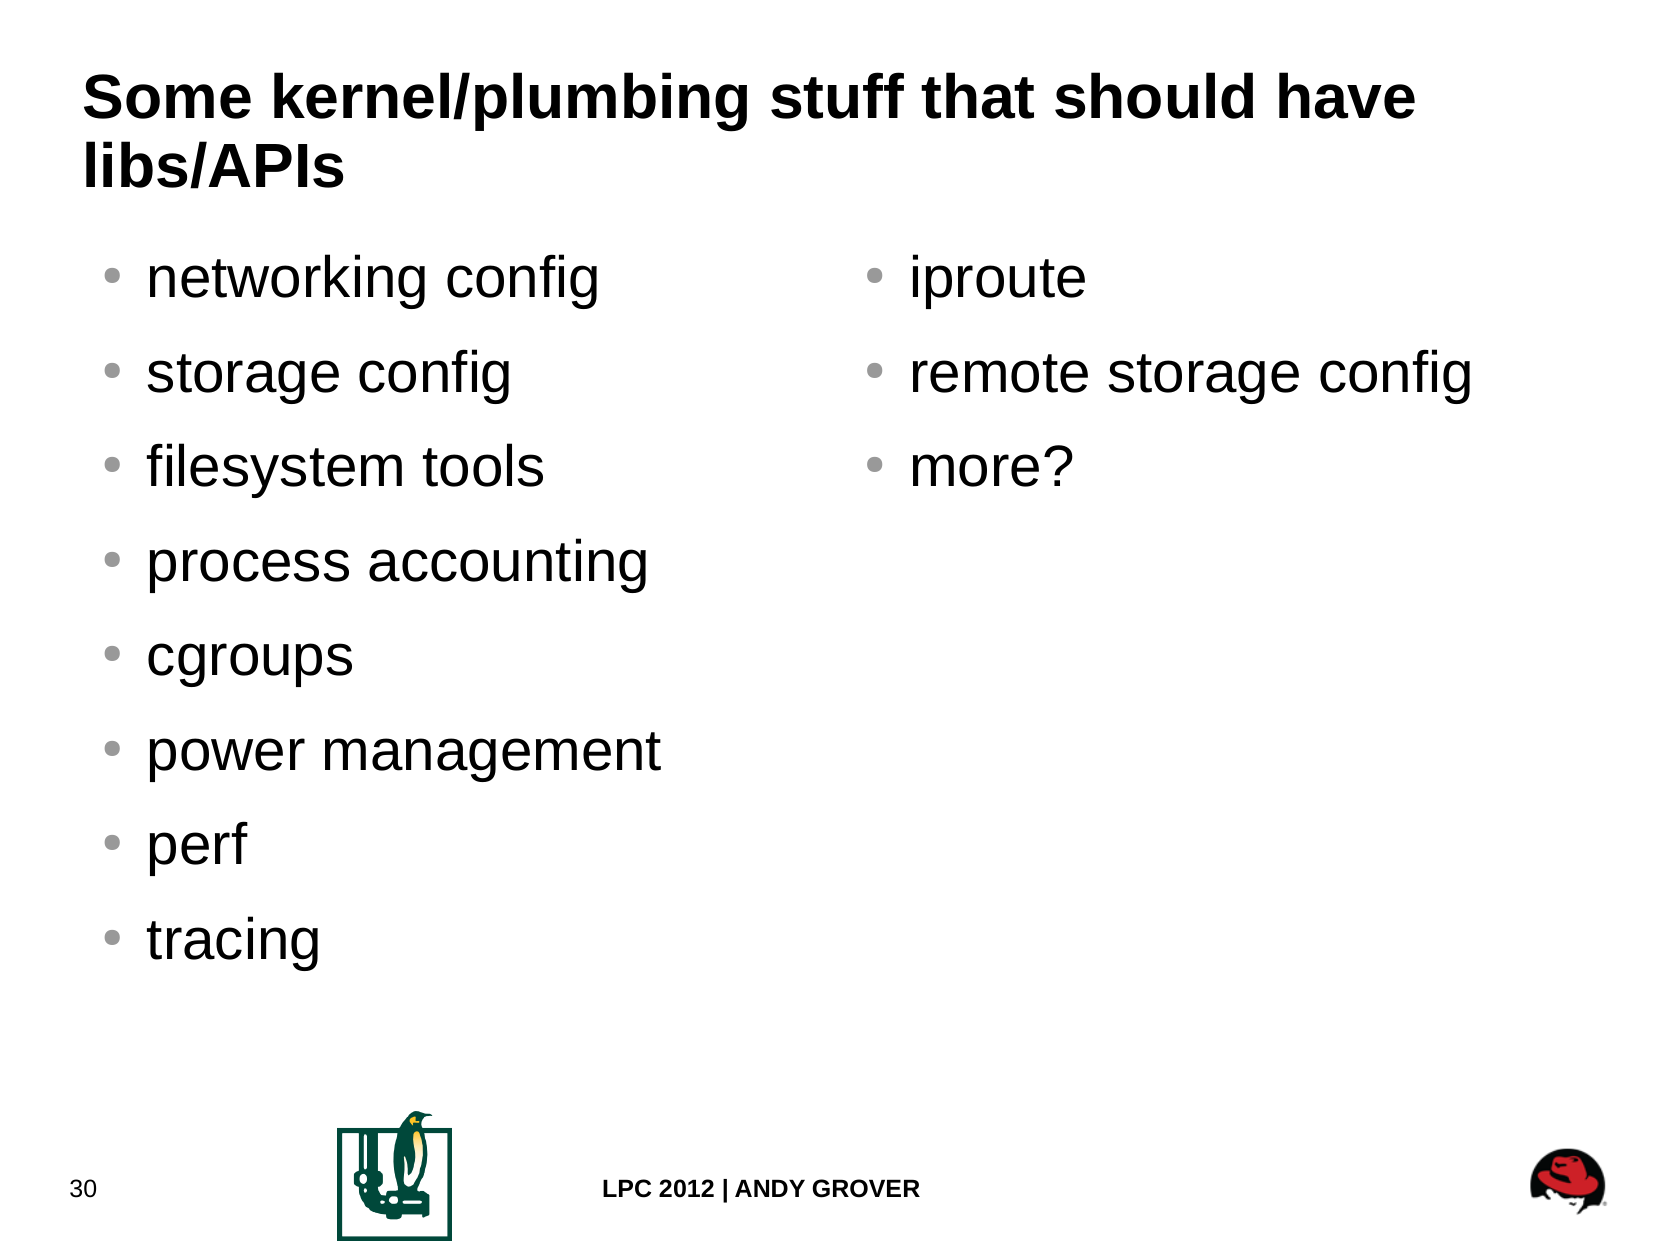

# Some kernel/plumbing stuff that should have libs/APIs
networking config
storage config
filesystem tools
process accounting
cgroups
power management
perf
tracing
iproute
remote storage config
more?